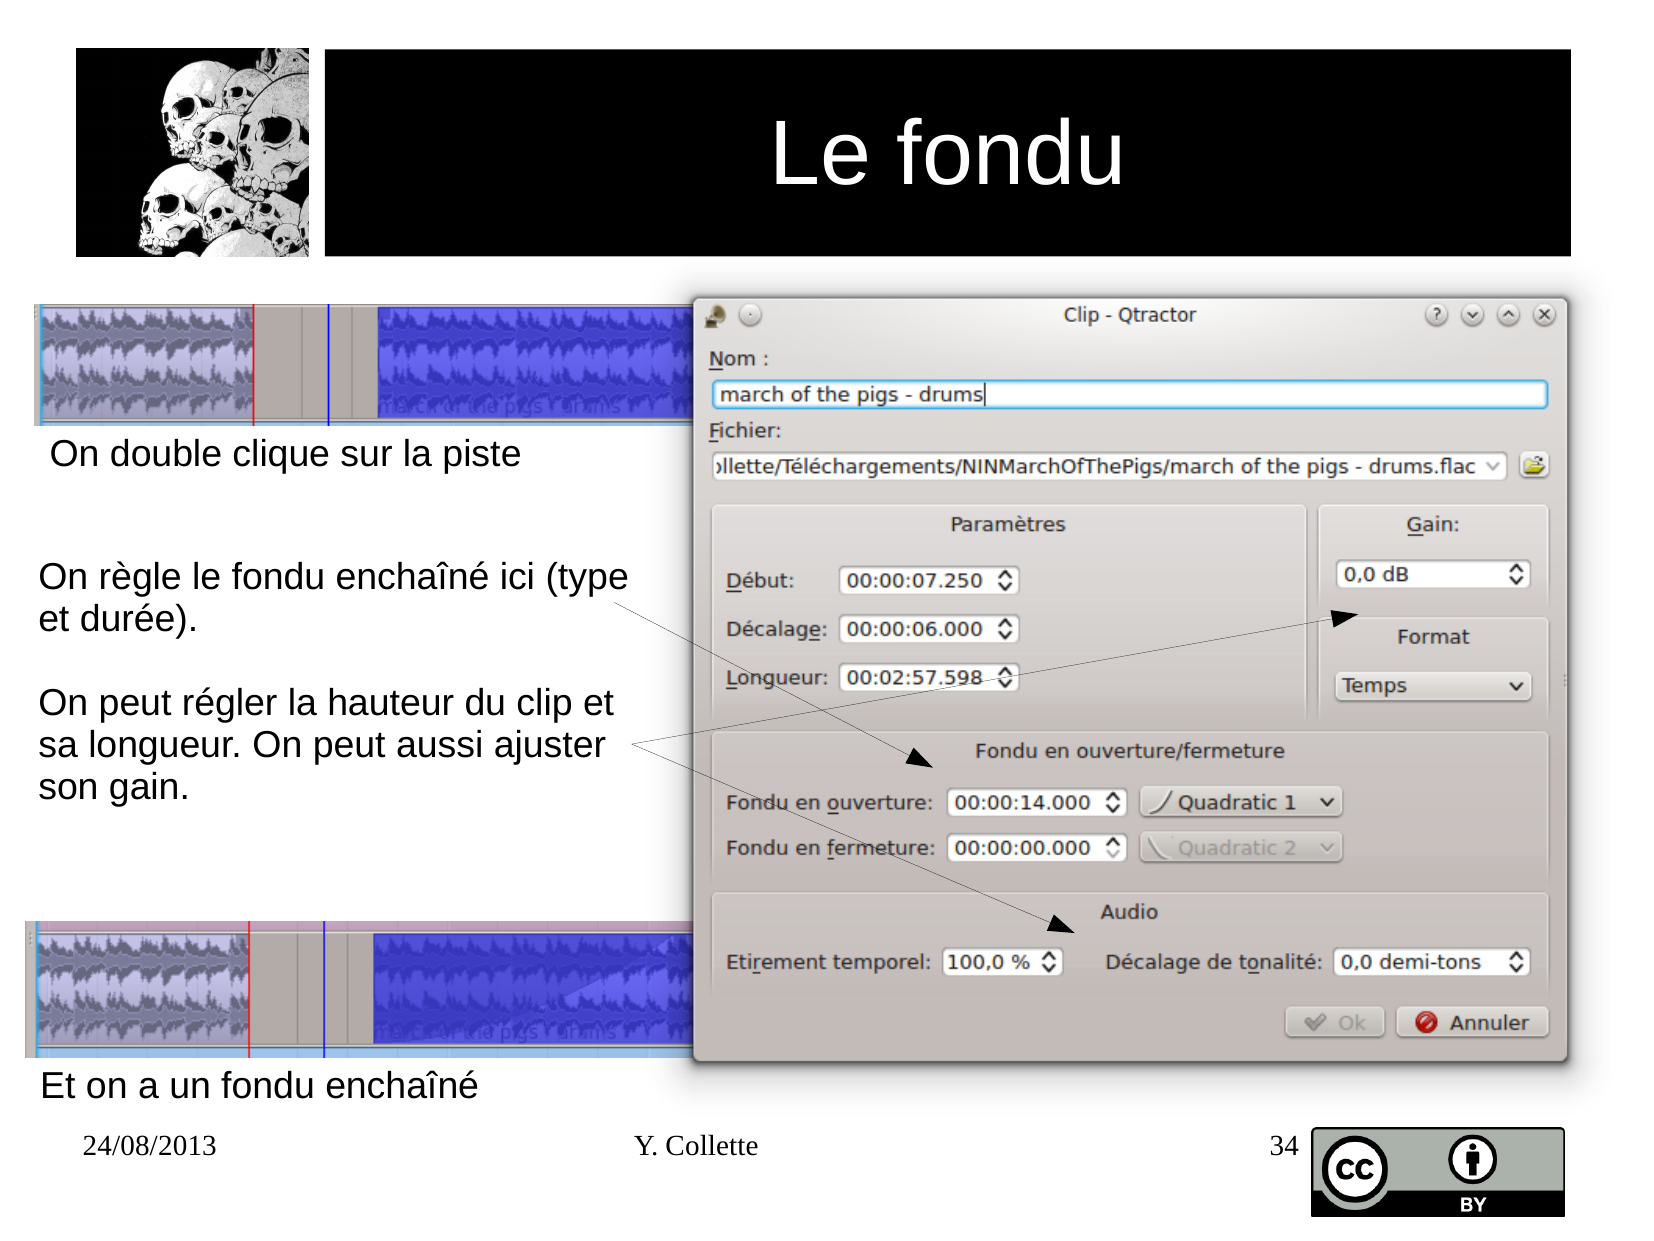

# Le fondu
On double clique sur la piste
On règle le fondu enchaîné ici (type et durée).
On peut régler la hauteur du clip et sa longueur. On peut aussi ajuster son gain.
Et on a un fondu enchaîné
Y. Collette
34